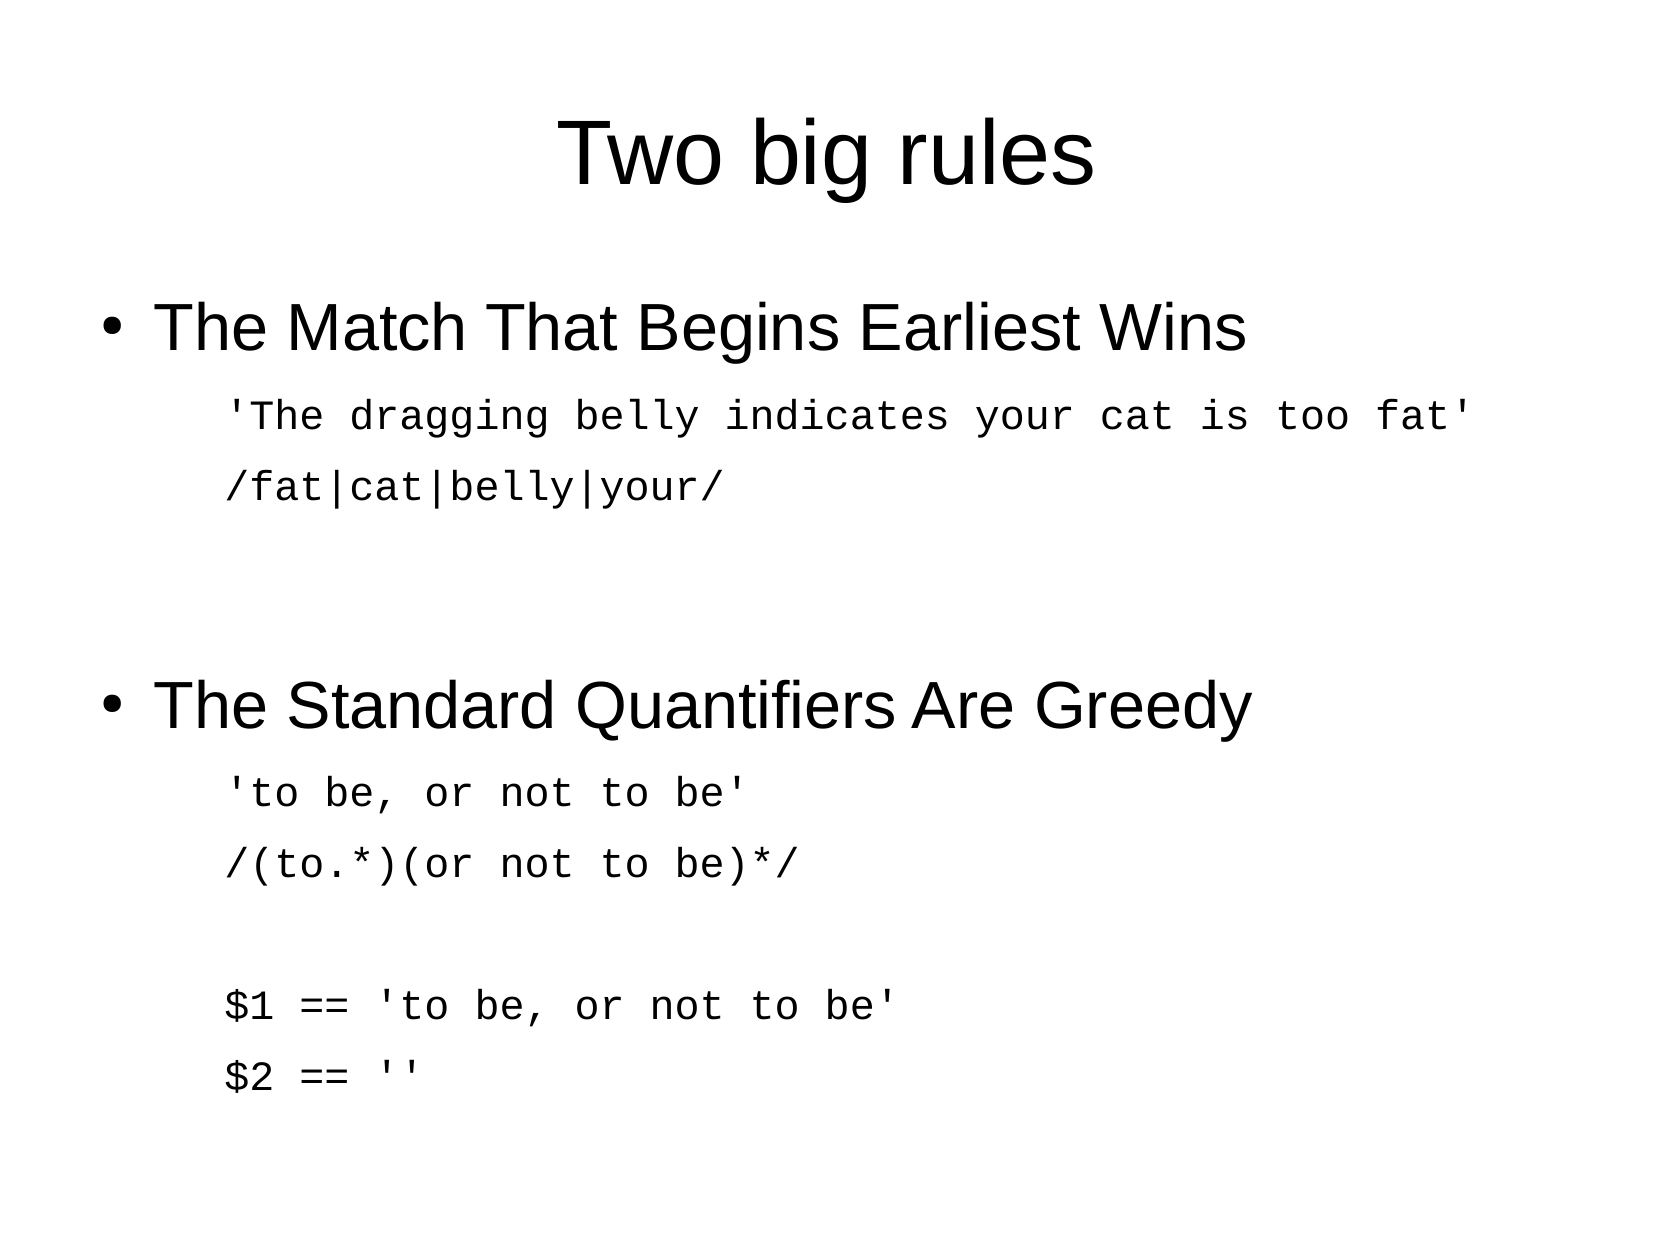

# Two big rules
The Match That Begins Earliest Wins
'The dragging belly indicates your cat is too fat'
/fat|cat|belly|your/
The Standard Quantifiers Are Greedy
'to be, or not to be'
/(to.*)(or not to be)*/
$1 == 'to be, or not to be'
$2 == ''